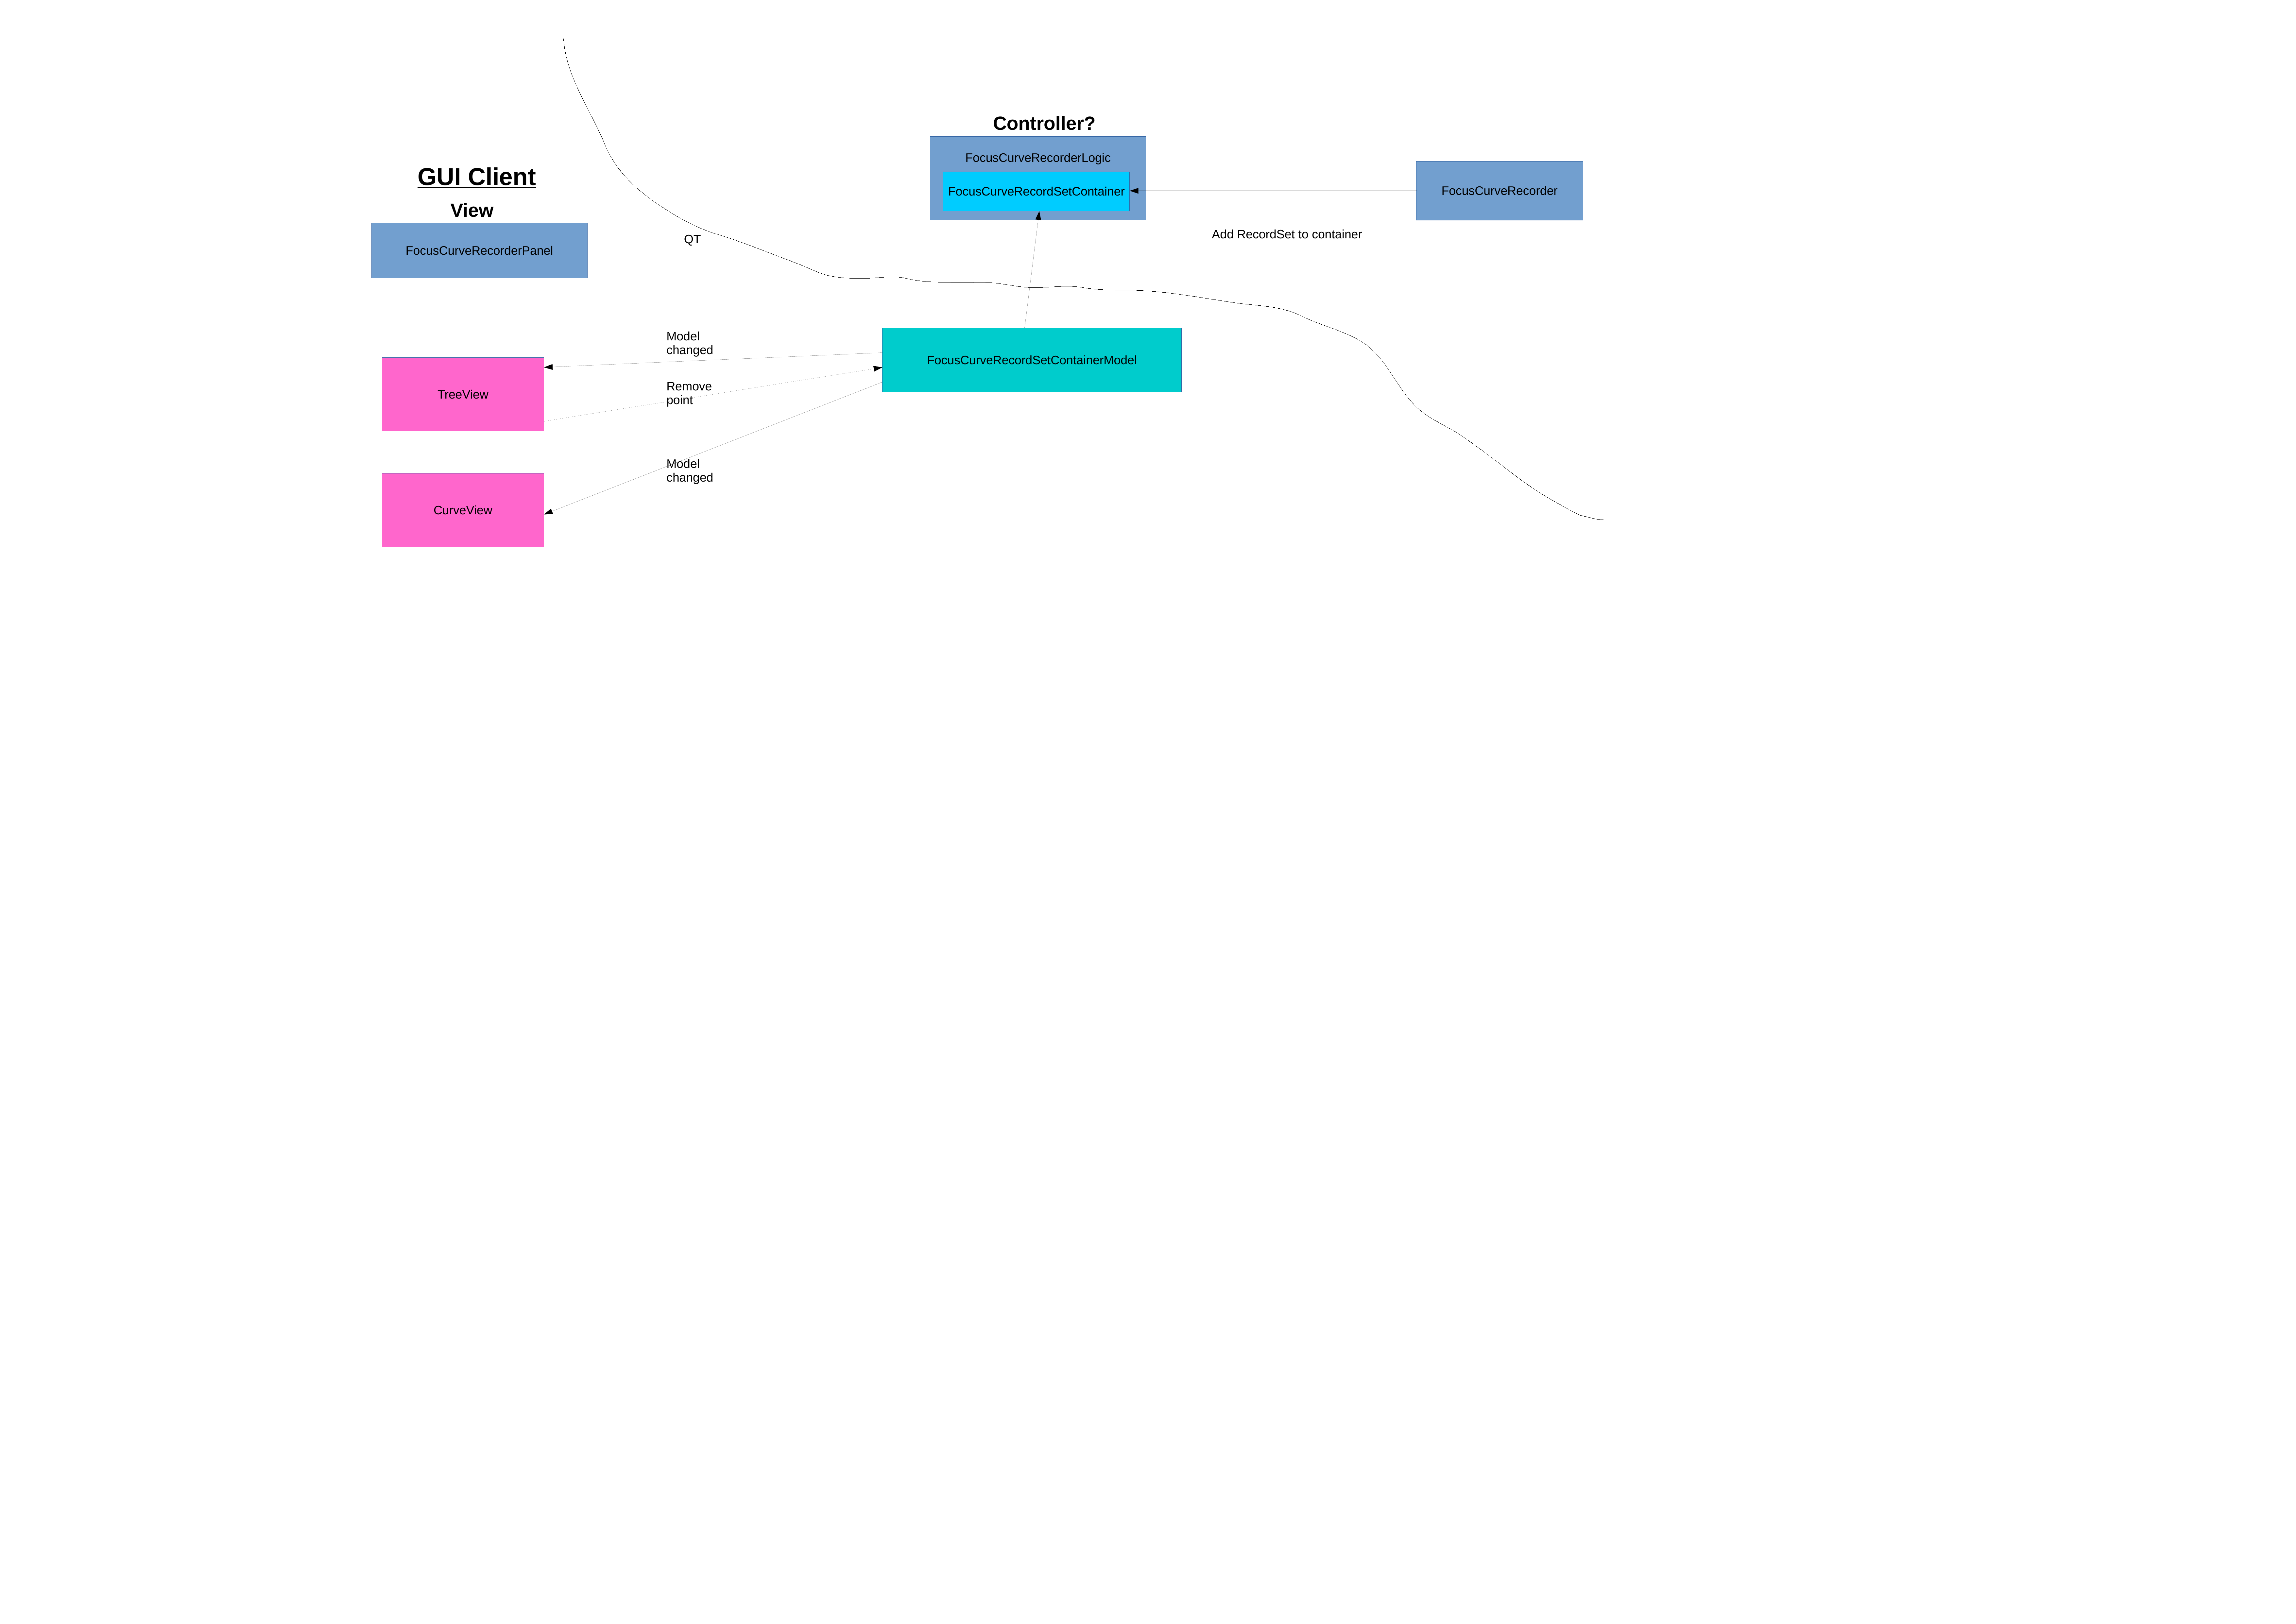

Controller?
FocusCurveRecorderLogic
FocusCurveRecordSetContainer
GUI Client
FocusCurveRecorder
View
FocusCurveRecorderPanel
Add RecordSet to container
QT
Model changed
FocusCurveRecordSetContainerModel
TreeView
Remove point
Model changed
CurveView